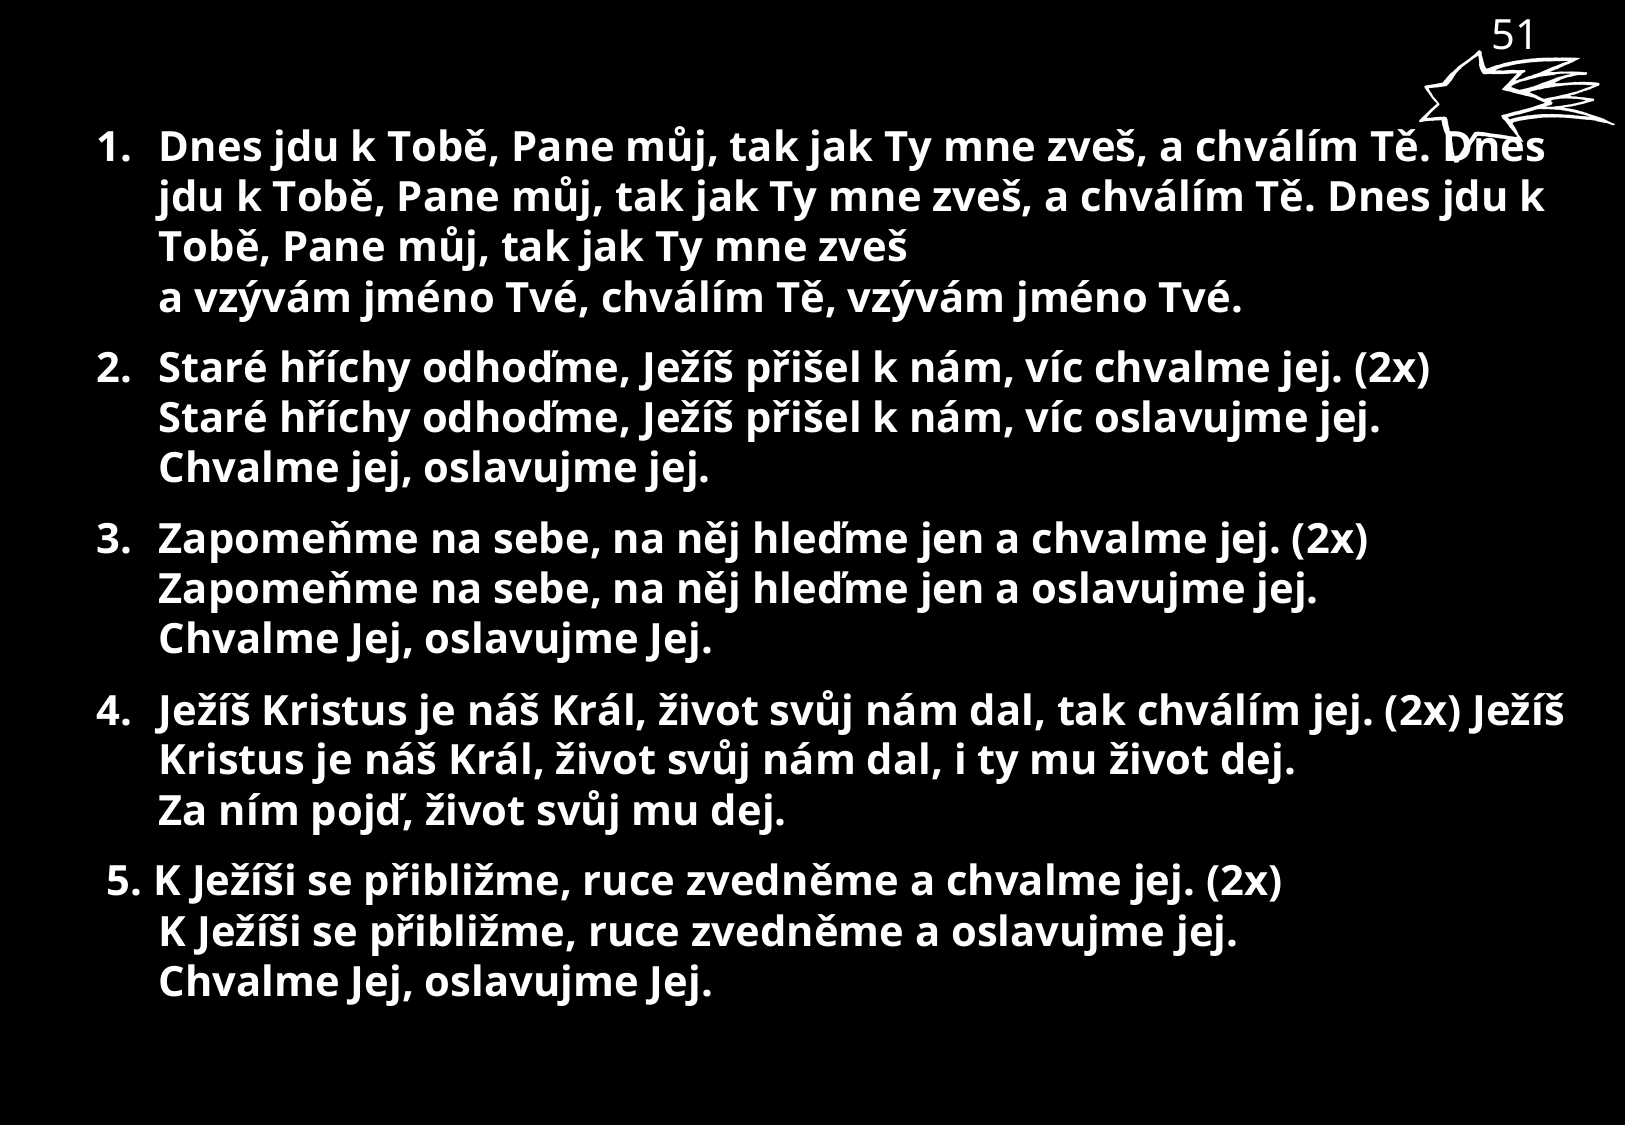

51
# Dnes jdu k Tobě, Pane můj, tak jak Ty mne zveš, a chválím Tě. Dnes jdu k Tobě, Pane můj, tak jak Ty mne zveš, a chválím Tě. Dnes jdu k Tobě, Pane můj, tak jak Ty mne zveš a vzývám jméno Tvé, chválím Tě, vzývám jméno Tvé.
Staré hříchy odhoďme, Ježíš přišel k nám, víc chvalme jej. (2x)
Staré hříchy odhoďme, Ježíš přišel k nám, víc oslavujme jej.
Chvalme jej, oslavujme jej.
Zapomeňme na sebe, na něj hleďme jen a chvalme jej. (2x)
Zapomeňme na sebe, na něj hleďme jen a oslavujme jej.
Chvalme Jej, oslavujme Jej.
Ježíš Kristus je náš Král, život svůj nám dal, tak chválím jej. (2x) Ježíš Kristus je náš Král, život svůj nám dal, i ty mu život dej.
Za ním pojď, život svůj mu dej.
 5. K Ježíši se přibližme, ruce zvedněme a chvalme jej. (2x)
K Ježíši se přibližme, ruce zvedněme a oslavujme jej.
Chvalme Jej, oslavujme Jej.